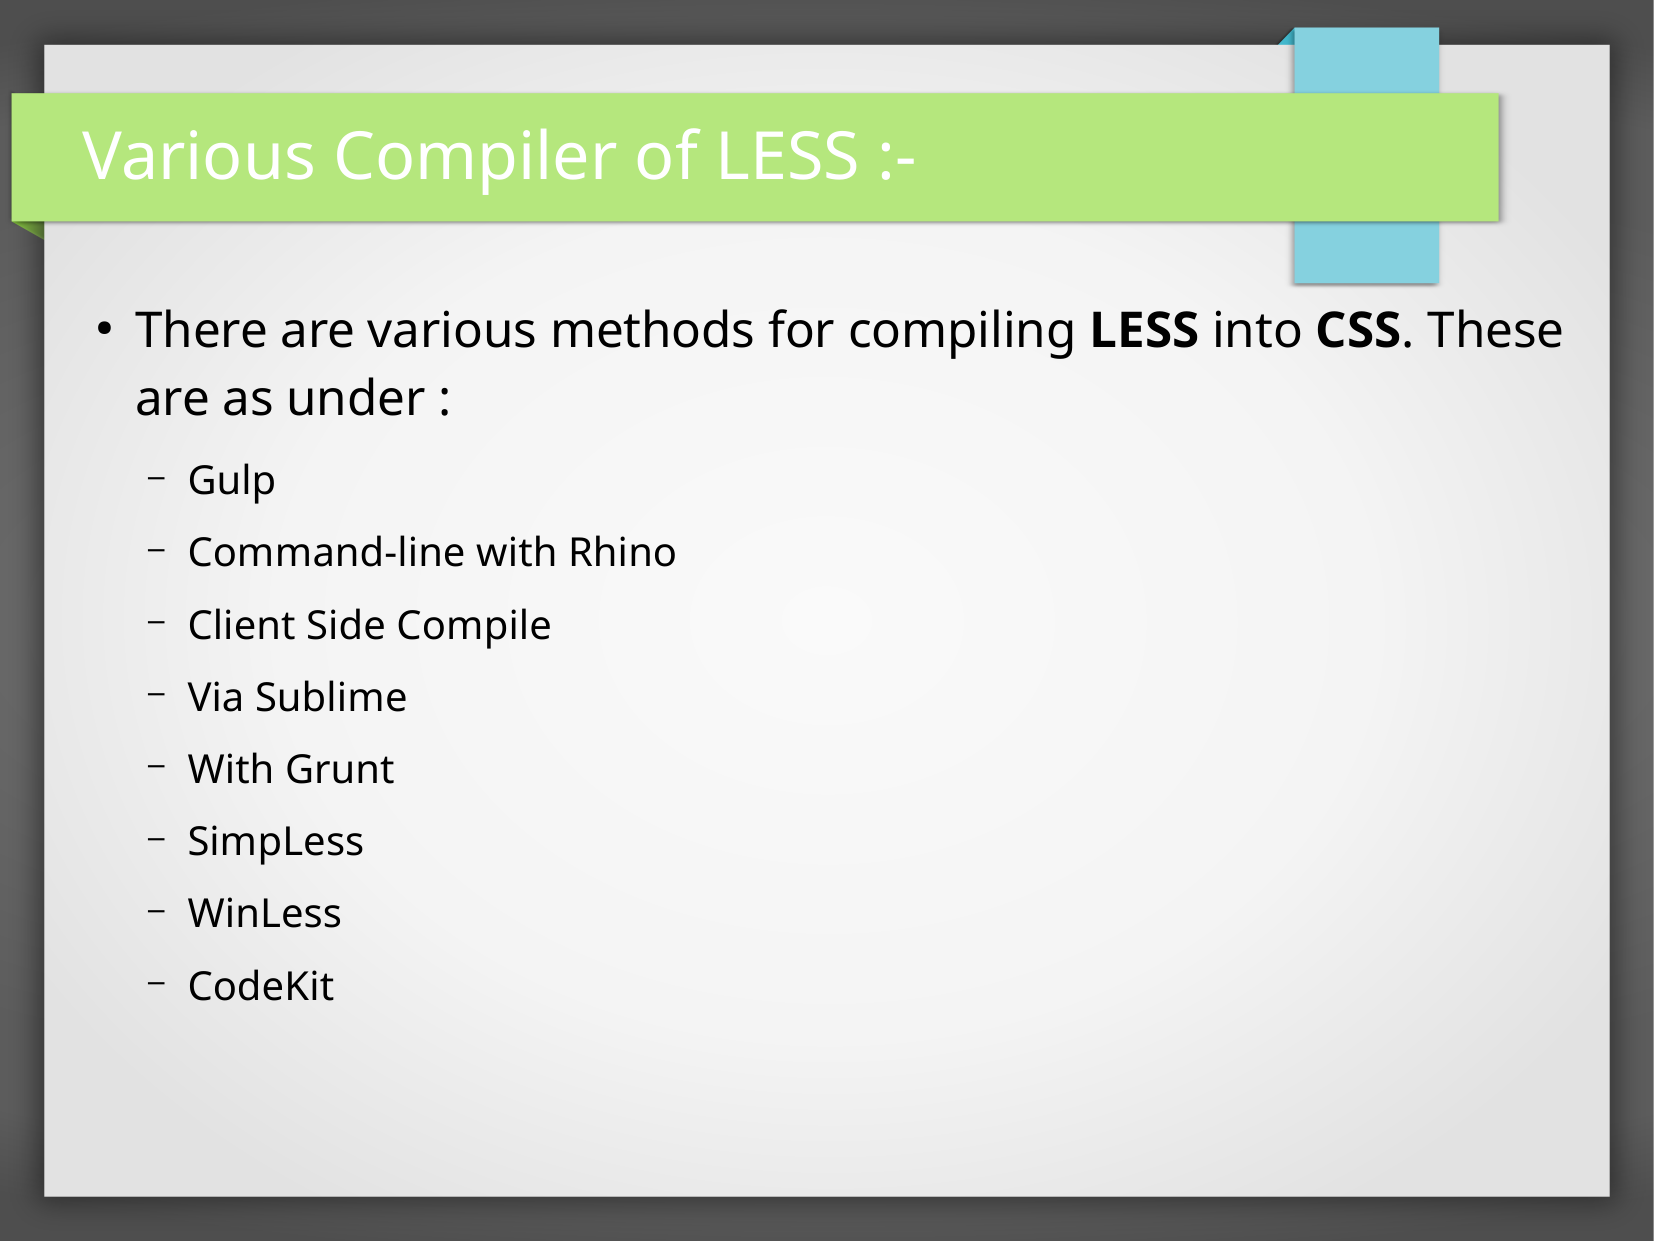

# Various Compiler of LESS :-
There are various methods for compiling LESS into CSS. These are as under :
Gulp
Command-line with Rhino
Client Side Compile
Via Sublime
With Grunt
SimpLess
WinLess
CodeKit